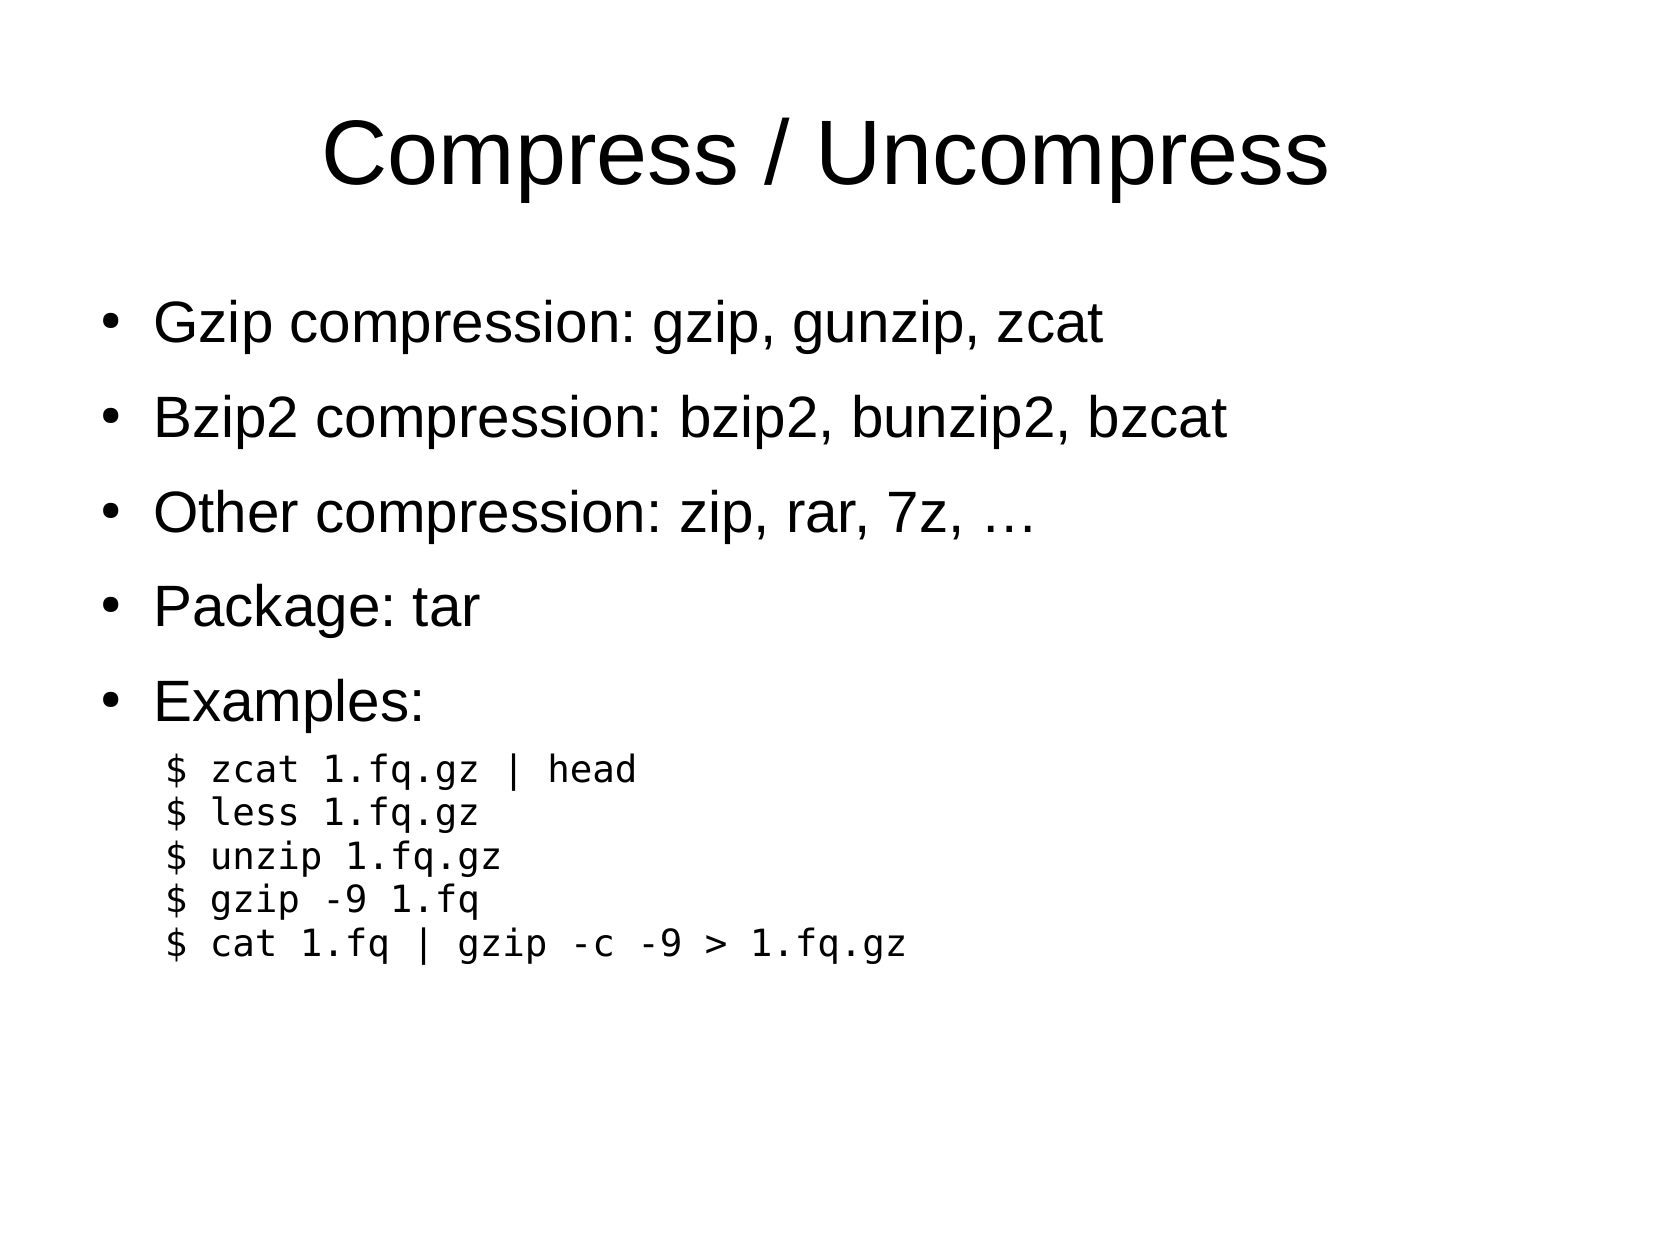

# Compress / Uncompress
Gzip compression: gzip, gunzip, zcat
Bzip2 compression: bzip2, bunzip2, bzcat
Other compression: zip, rar, 7z, …
Package: tar
Examples:
$ zcat 1.fq.gz | head
$ less 1.fq.gz
$ unzip 1.fq.gz
$ gzip -9 1.fq
$ cat 1.fq | gzip -c -9 > 1.fq.gz